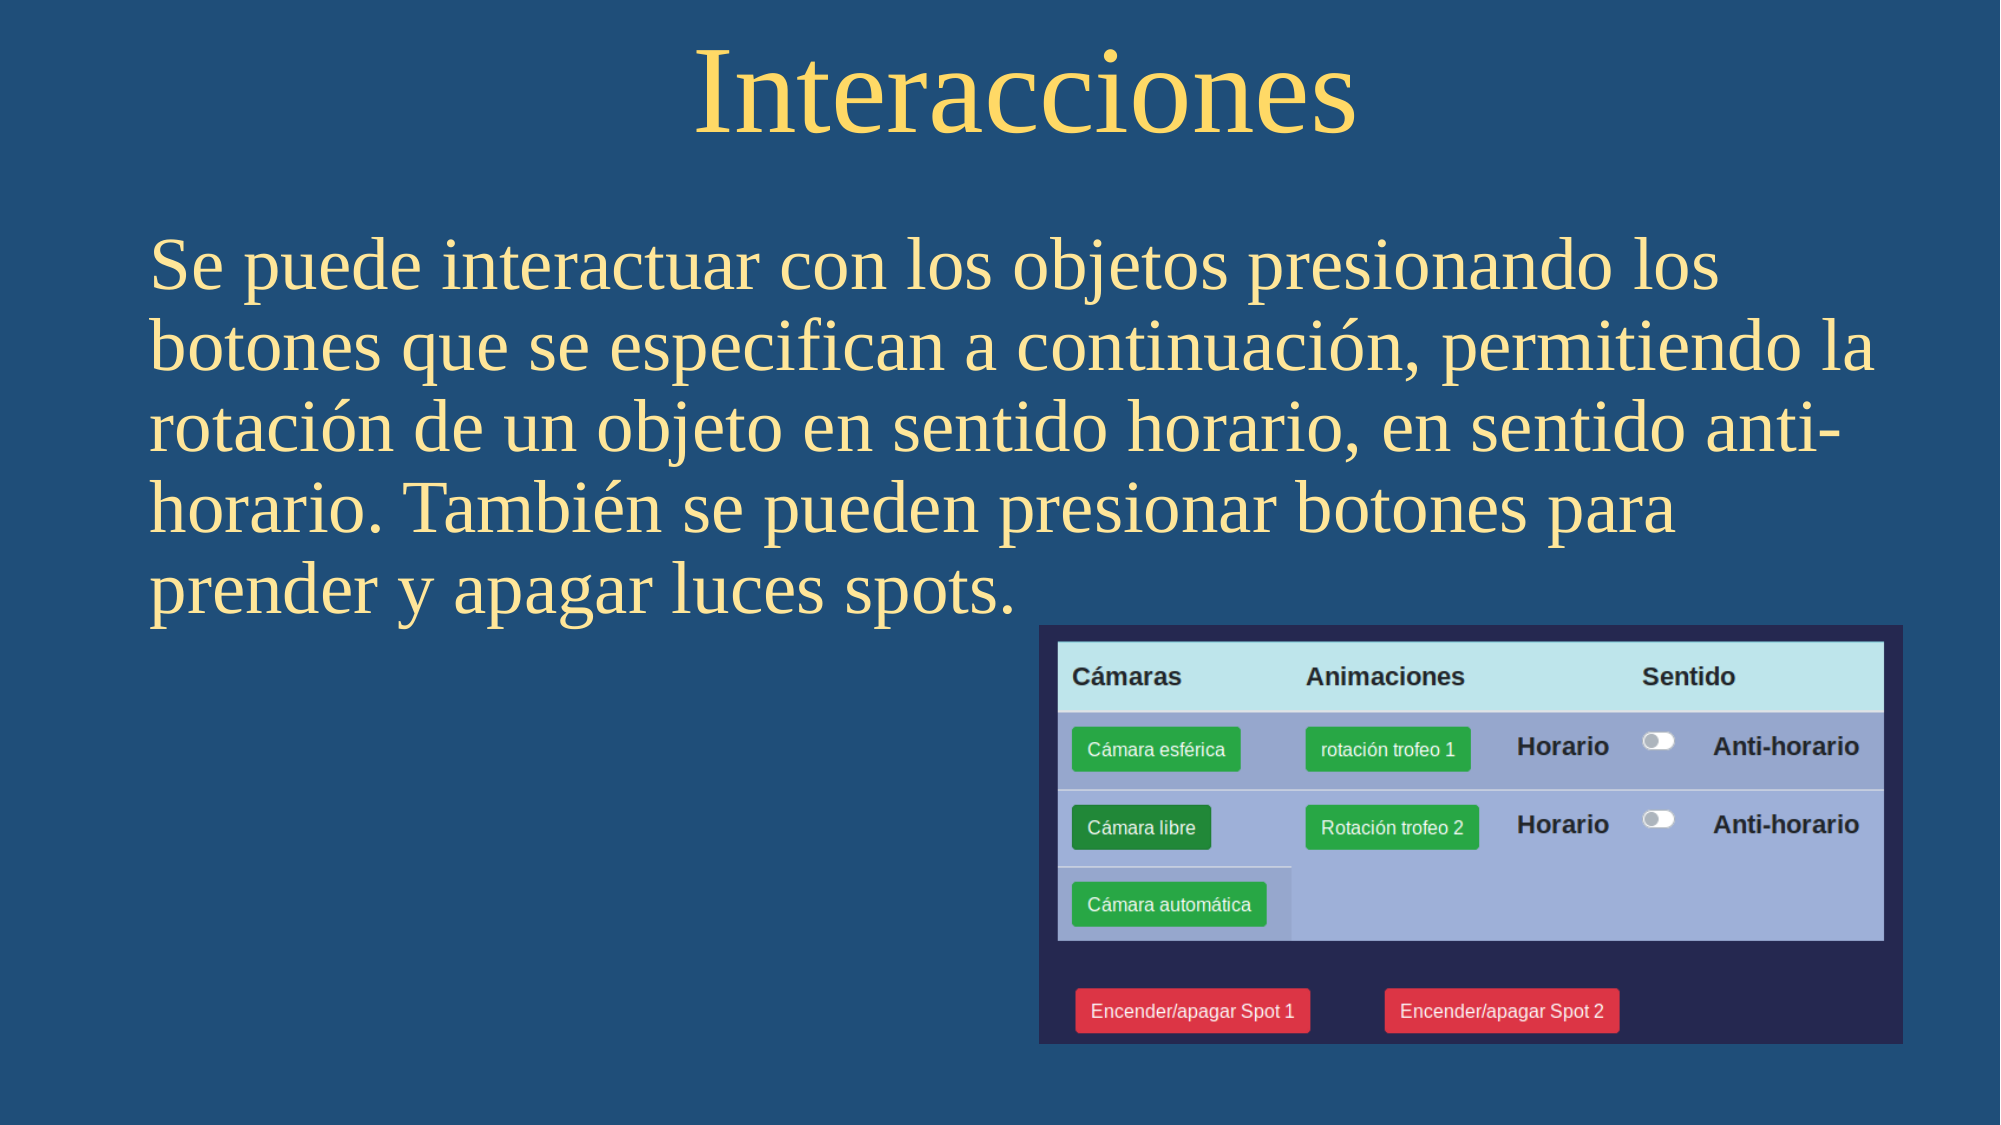

# Interacciones
Se puede interactuar con los objetos presionando los botones que se especifican a continuación, permitiendo la rotación de un objeto en sentido horario, en sentido anti-horario. También se pueden presionar botones para prender y apagar luces spots.